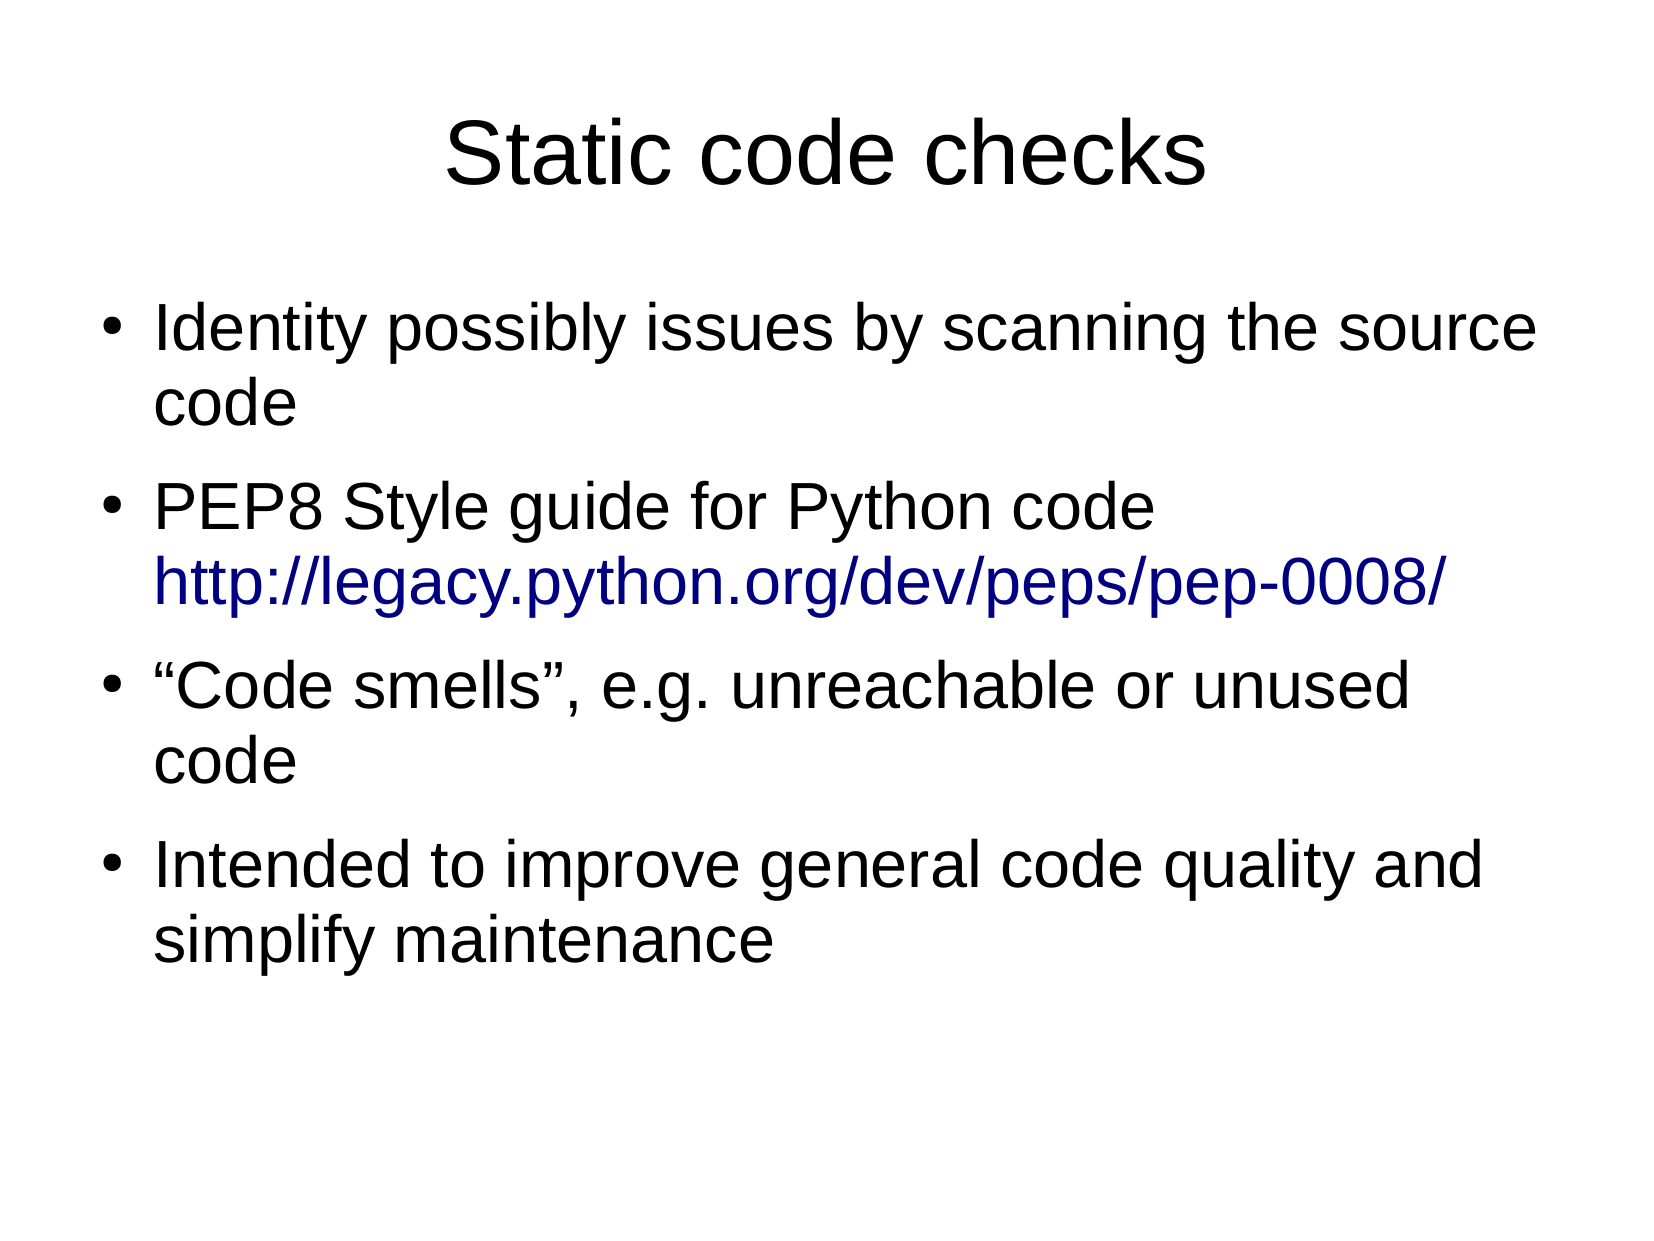

# Static code checks
Identity possibly issues by scanning the source code
PEP8 Style guide for Python code http://legacy.python.org/dev/peps/pep-0008/
“Code smells”, e.g. unreachable or unused code
Intended to improve general code quality and simplify maintenance